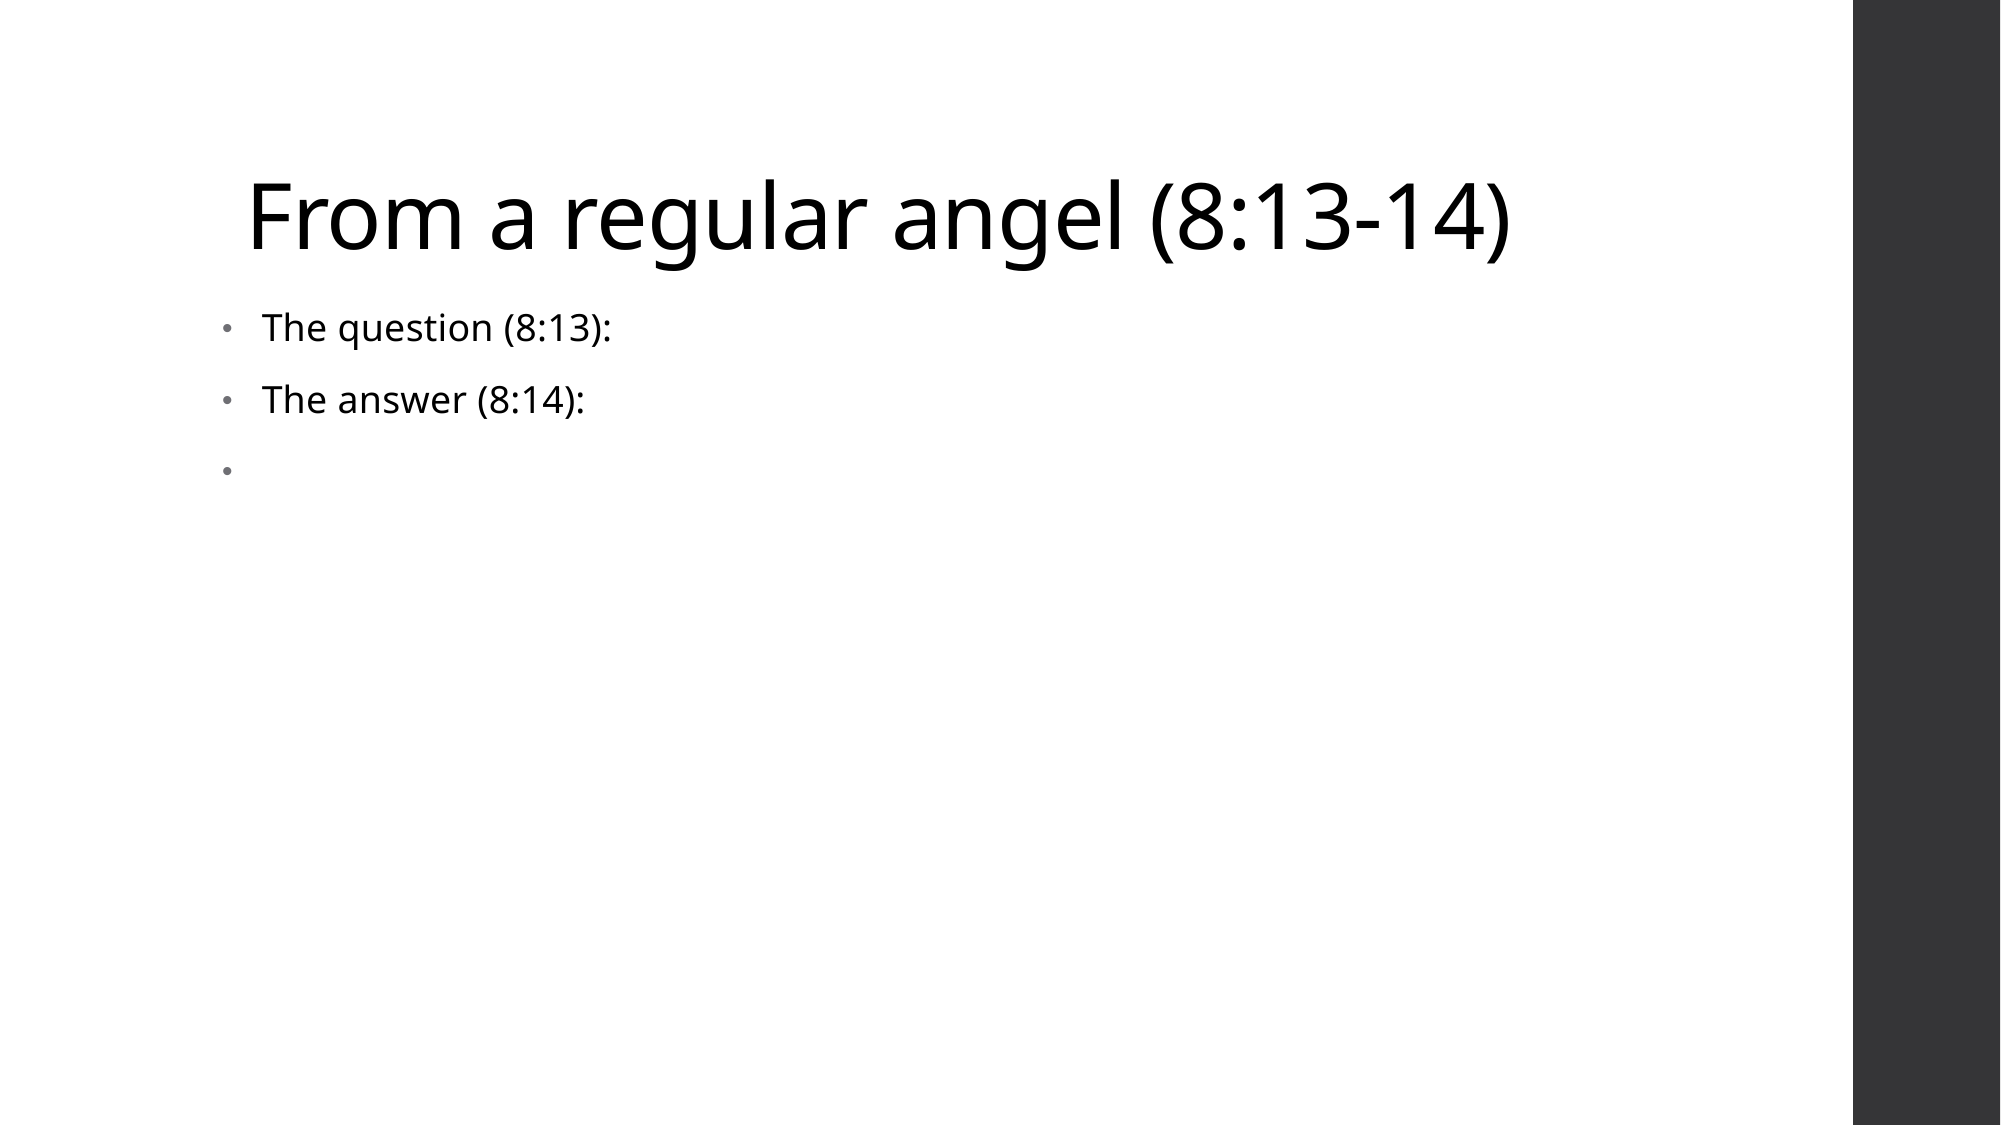

# From a regular angel (8:13-14)
 The question (8:13):
 The answer (8:14):